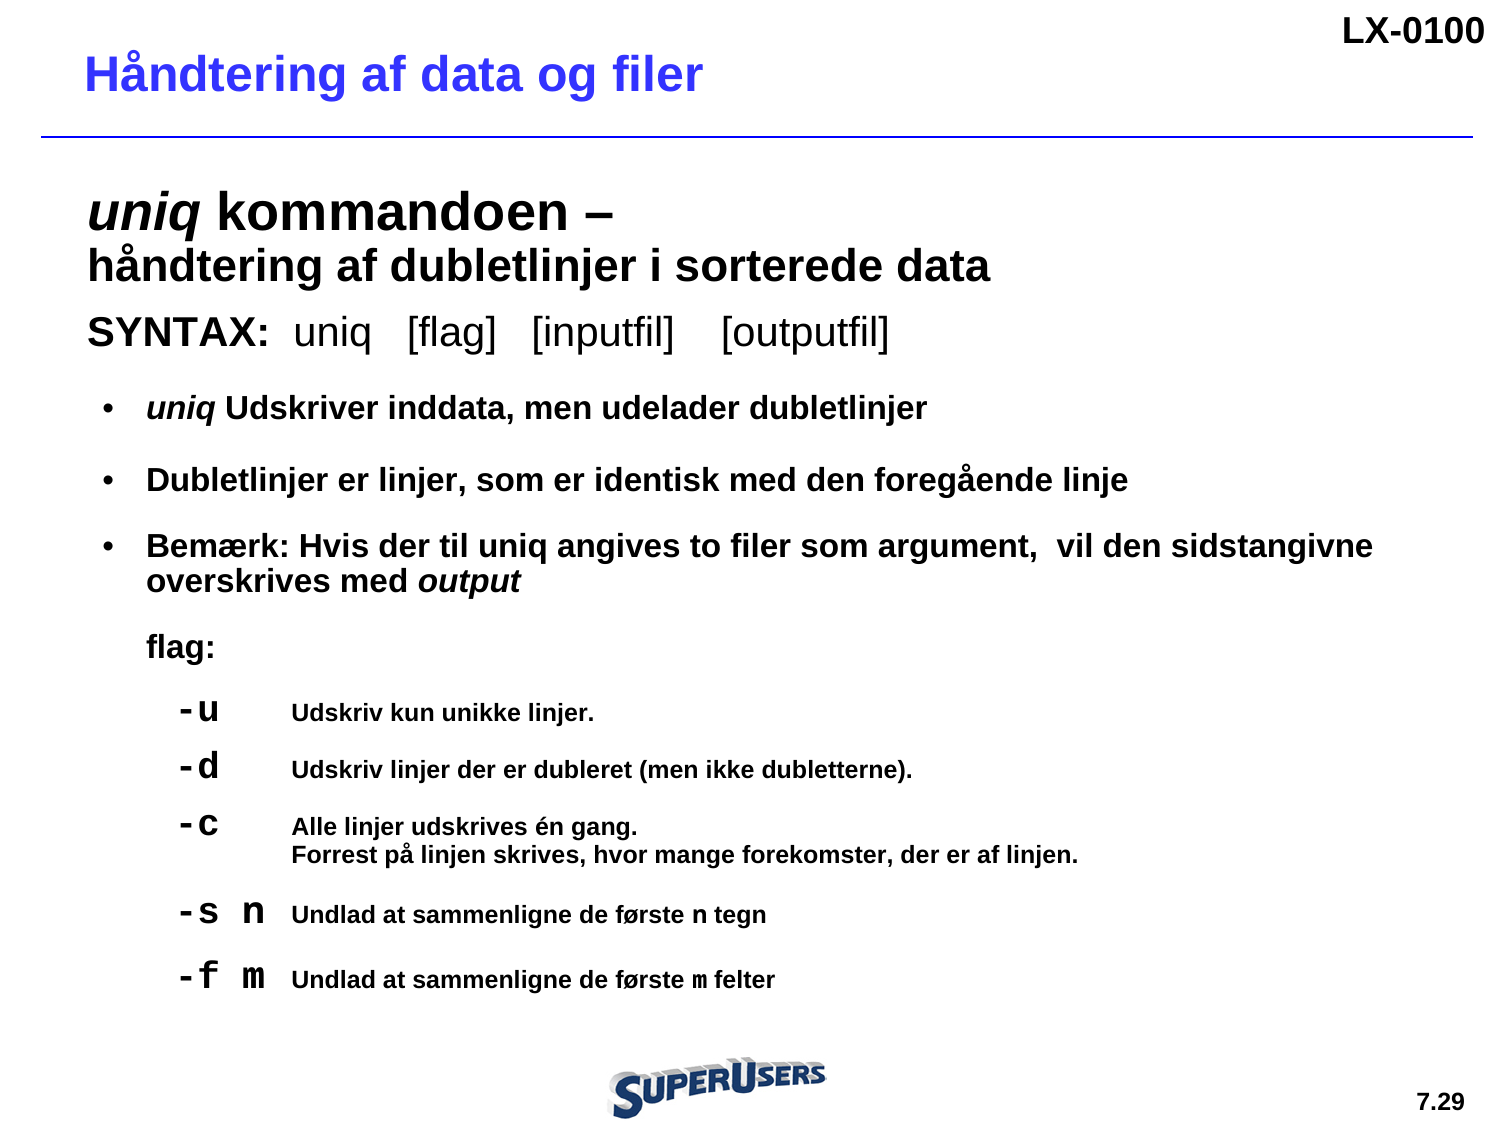

# Håndtering af data og filer
uniq kommandoen –
håndtering af dubletlinjer i sorterede data
SYNTAX: uniq [flag] [inputfil] [outputfil]
uniq Udskriver inddata, men udelader dubletlinjer
Dubletlinjer er linjer, som er identisk med den foregående linje
Bemærk: Hvis der til uniq angives to filer som argument, vil den sidstangivne overskrives med output
flag:
 	-u	Udskriv kun unikke linjer.
 	-d	Udskriv linjer der er dubleret (men ikke dubletterne).
 	-c	Alle linjer udskrives én gang.
 		Forrest på linjen skrives, hvor mange forekomster, der er af linjen.
 	-s n	Undlad at sammenligne de første n tegn
 	-f m	Undlad at sammenligne de første m felter